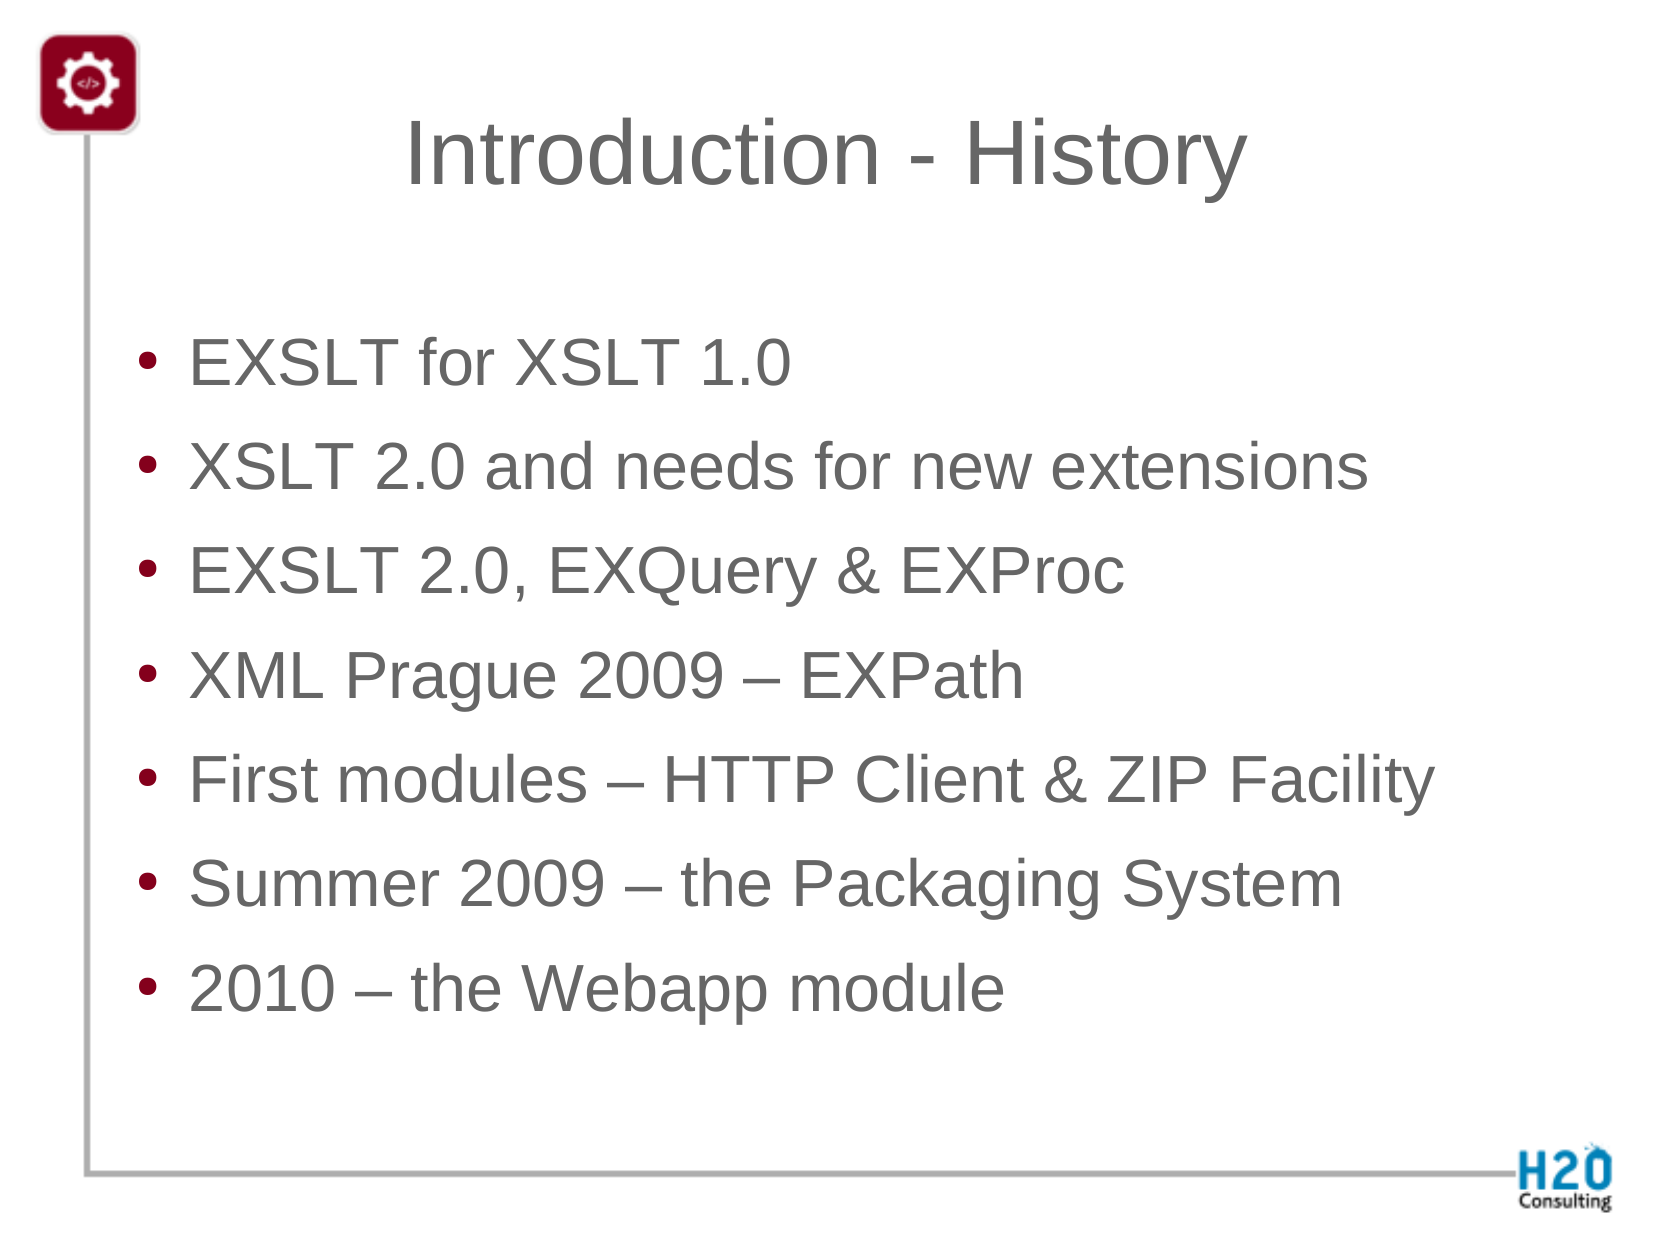

# Introduction - History
EXSLT for XSLT 1.0
XSLT 2.0 and needs for new extensions
EXSLT 2.0, EXQuery & EXProc
XML Prague 2009 – EXPath
First modules – HTTP Client & ZIP Facility
Summer 2009 – the Packaging System
2010 – the Webapp module